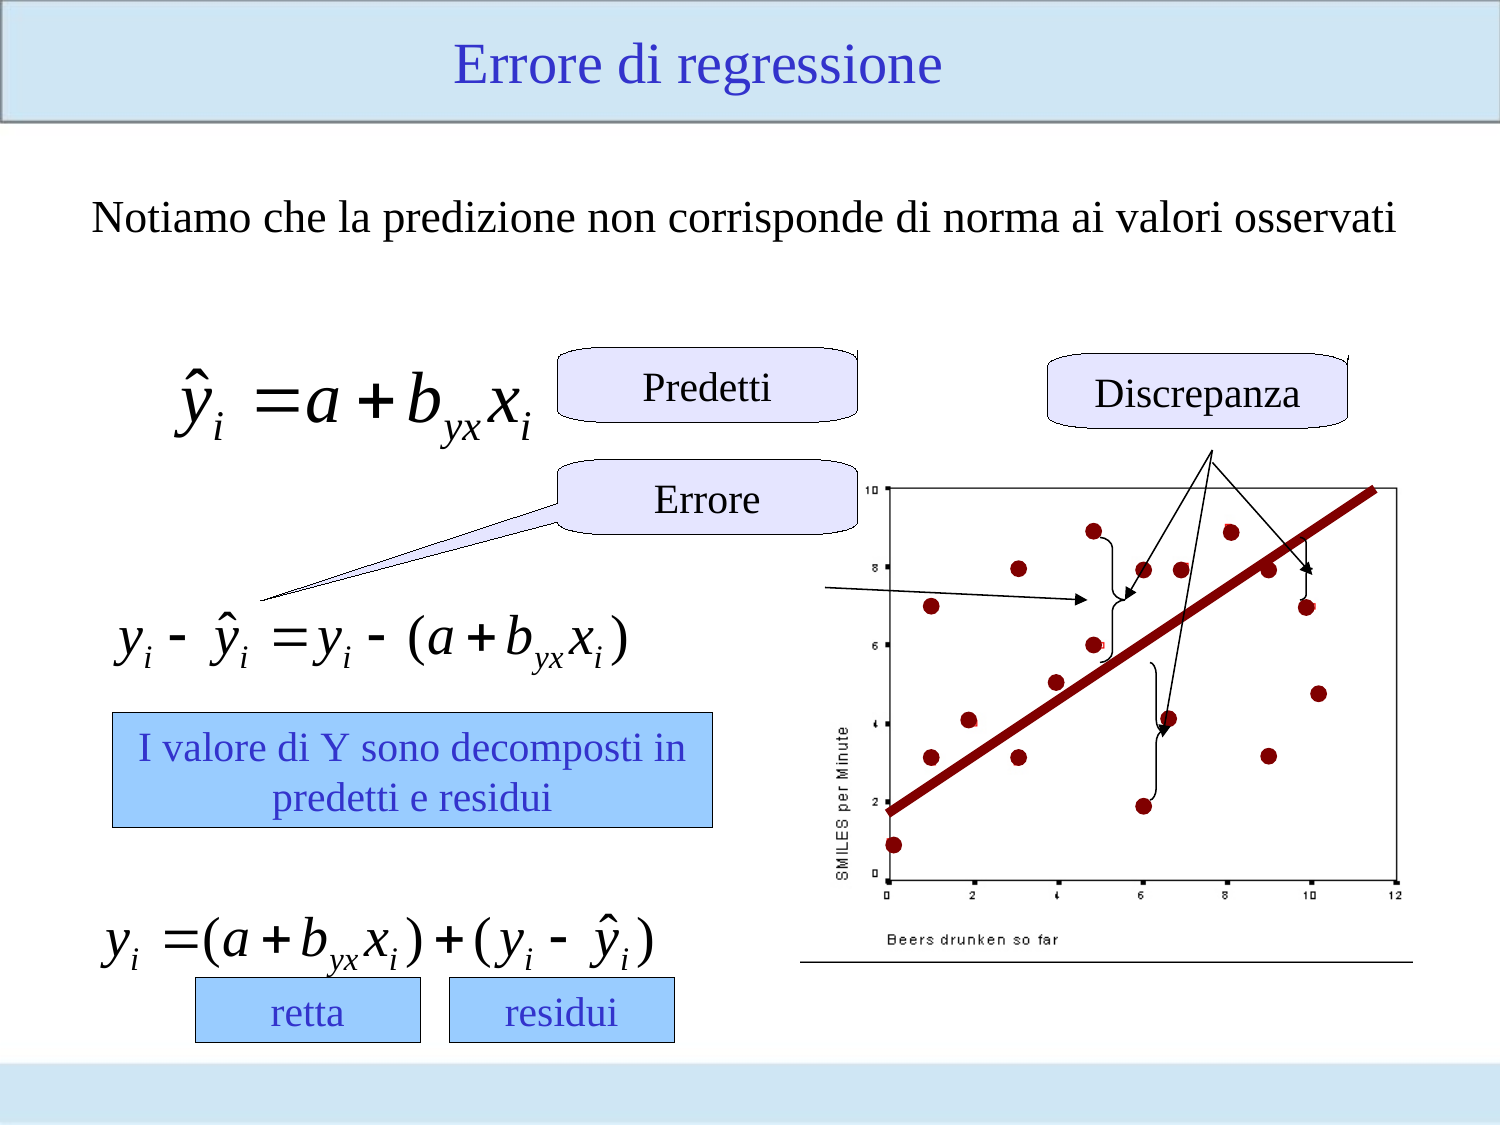

# Errore di regressione
Notiamo che la predizione non corrisponde di norma ai valori osservati
Predetti
Discrepanza
Errore
I valore di Y sono decomposti in predetti e residui
retta
residui
67